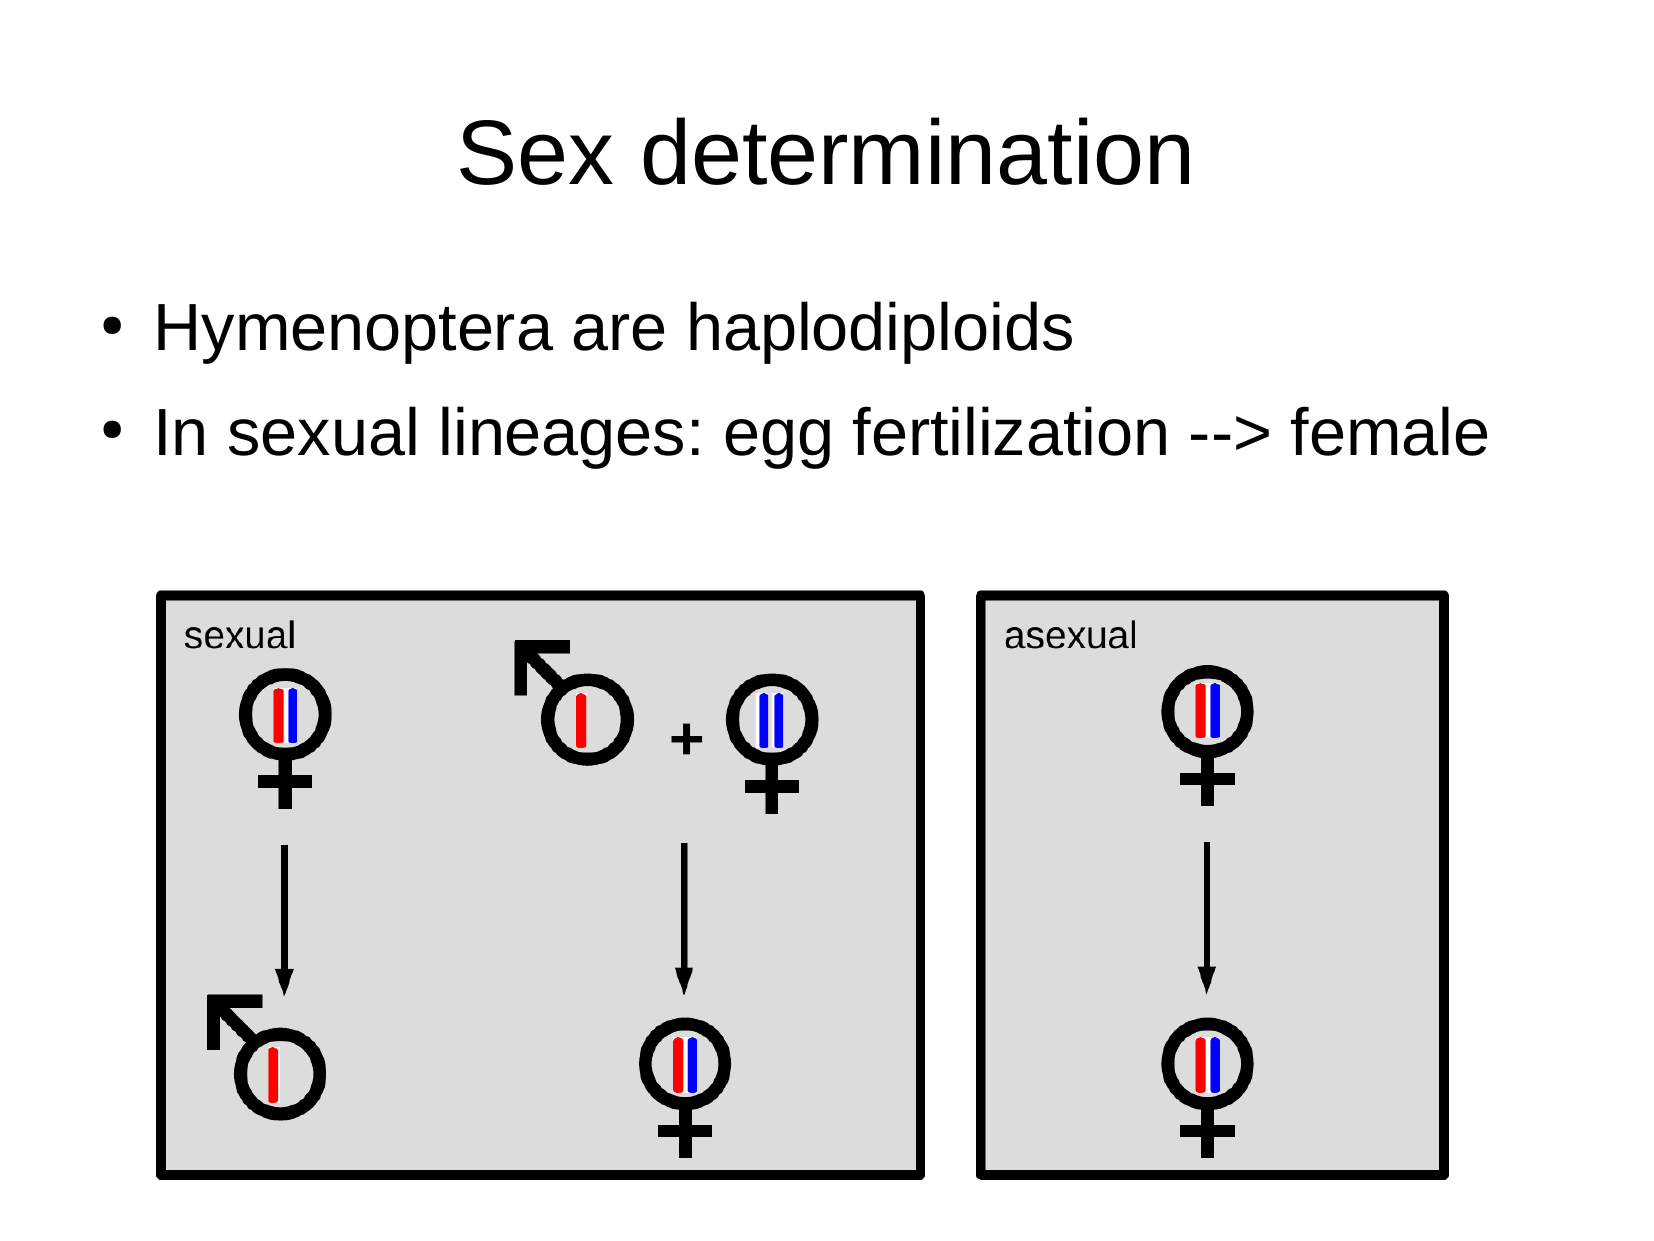

# Sex determination
Hymenoptera are haplodiploids
In sexual lineages: egg fertilization --> female